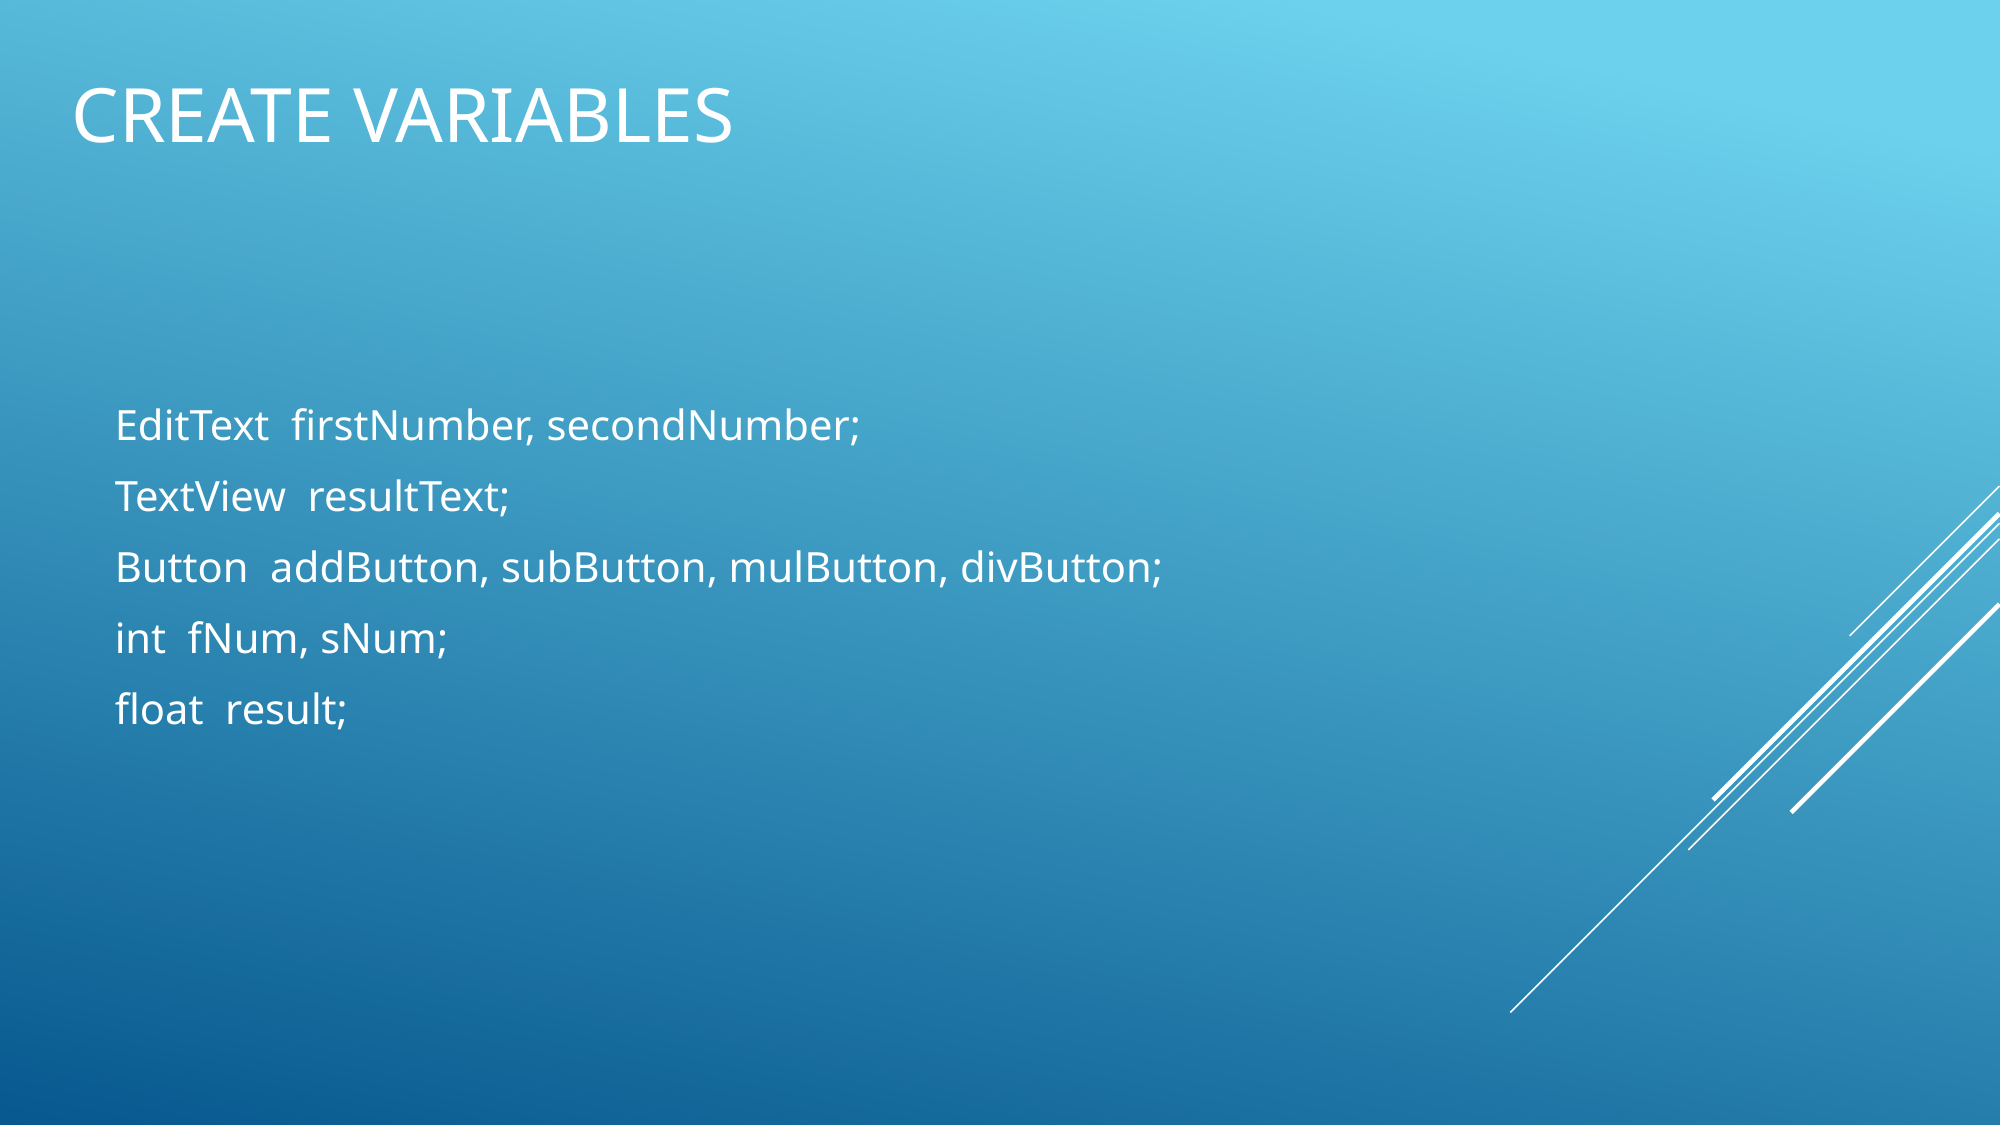

# Create Variables
 EditText firstNumber, secondNumber;
 TextView resultText;
 Button addButton, subButton, mulButton, divButton;
 int fNum, sNum;
 float result;